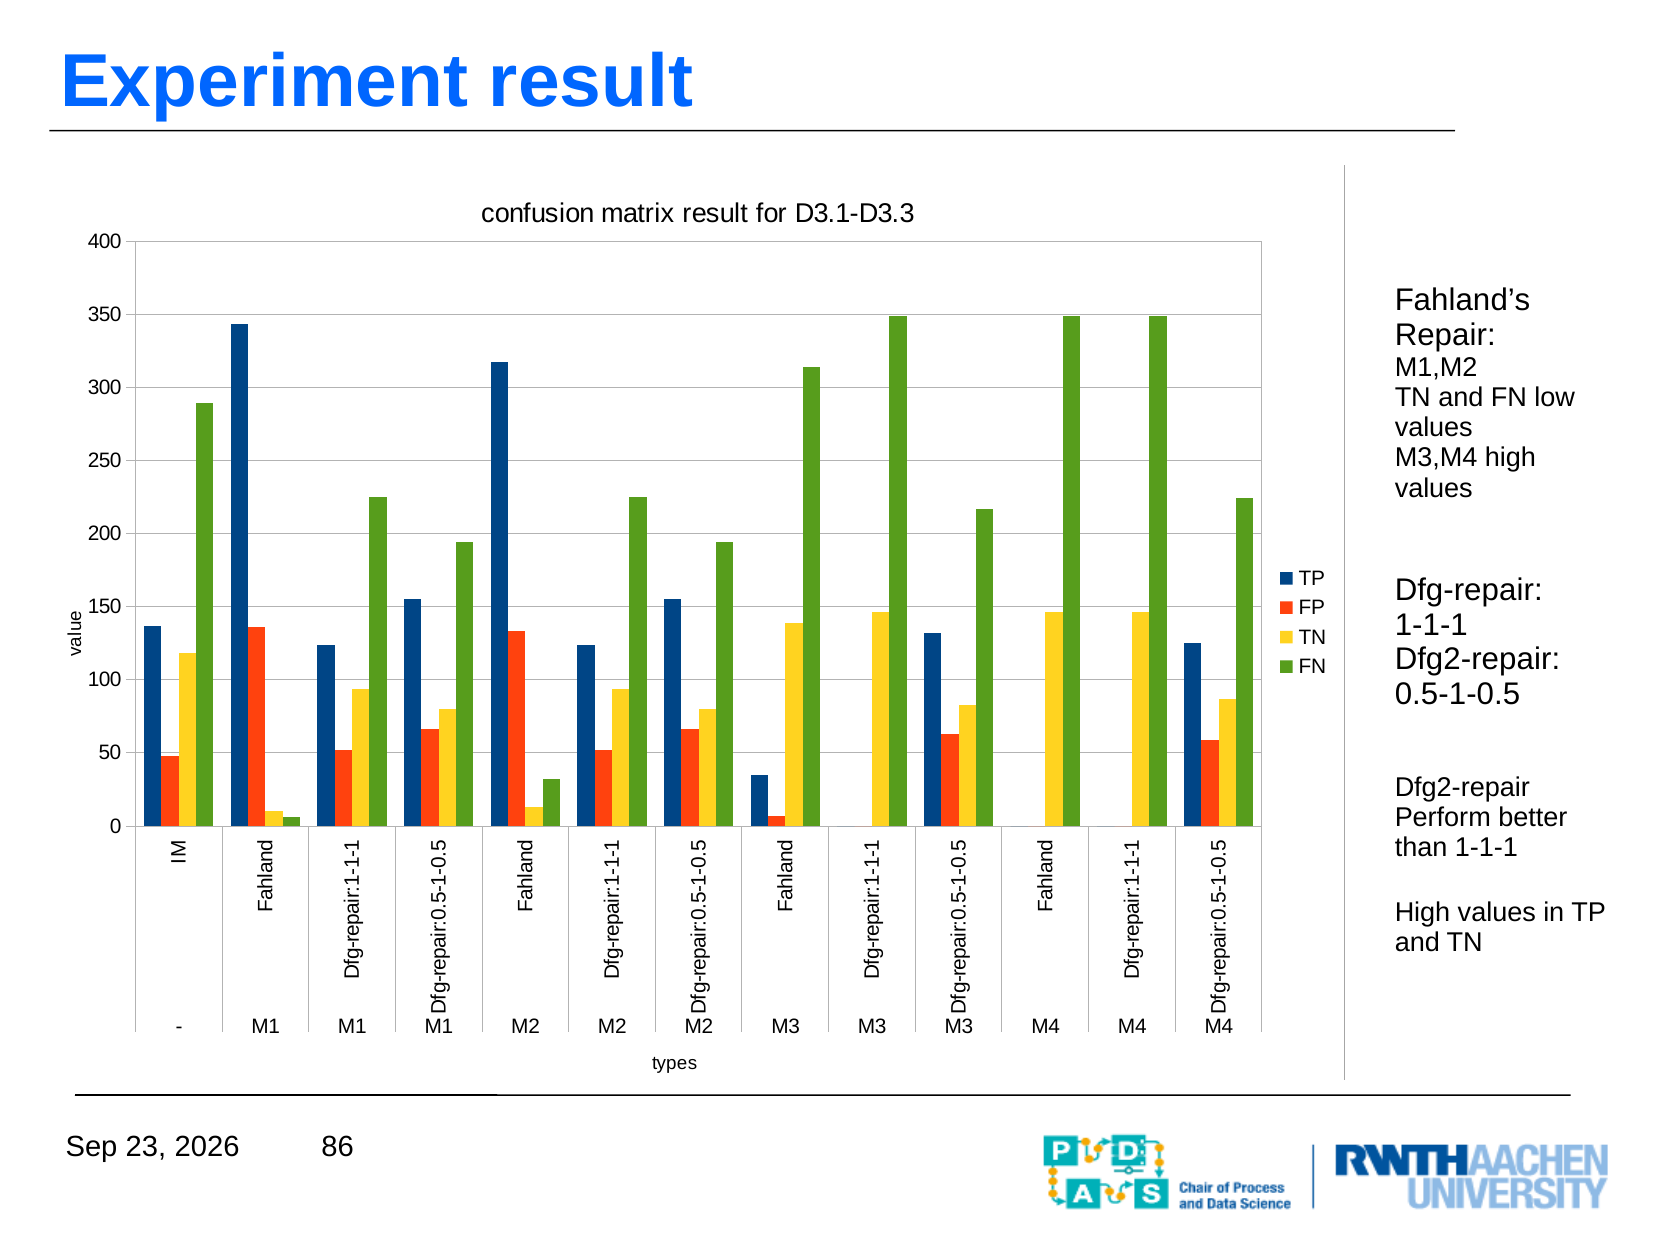

# Experiment result
### Chart: confusion matrix result for D3.1-D3.3
| Category | TP | FP | TN | FN |
|---|---|---|---|---|
| IM | 137.0 | 48.0 | 118.0 | 289.0 |
| Fahland | 343.0 | 136.0 | 10.0 | 6.0 |
| Dfg-repair:1-1-1 | 124.0 | 52.0 | 94.0 | 225.0 |
| Dfg-repair:0.5-1-0.5 | 155.0 | 66.0 | 80.0 | 194.0 |
| Fahland | 317.0 | 133.0 | 13.0 | 32.0 |
| Dfg-repair:1-1-1 | 124.0 | 52.0 | 94.0 | 225.0 |
| Dfg-repair:0.5-1-0.5 | 155.0 | 66.0 | 80.0 | 194.0 |
| Fahland | 35.0 | 7.0 | 139.0 | 314.0 |
| Dfg-repair:1-1-1 | 0.0 | 0.0 | 146.0 | 349.0 |
| Dfg-repair:0.5-1-0.5 | 132.0 | 63.0 | 83.0 | 217.0 |
| Fahland | 0.0 | 0.0 | 146.0 | 349.0 |
| Dfg-repair:1-1-1 | 0.0 | 0.0 | 146.0 | 349.0 |
| Dfg-repair:0.5-1-0.5 | 125.0 | 59.0 | 87.0 | 224.0 |
Fahland’s Repair:
M1,M2
TN and FN low values
M3,M4 high values
Dfg-repair:
1-1-1
Dfg2-repair:
0.5-1-0.5
Dfg2-repair
Perform better than 1-1-1
High values in TP and TN